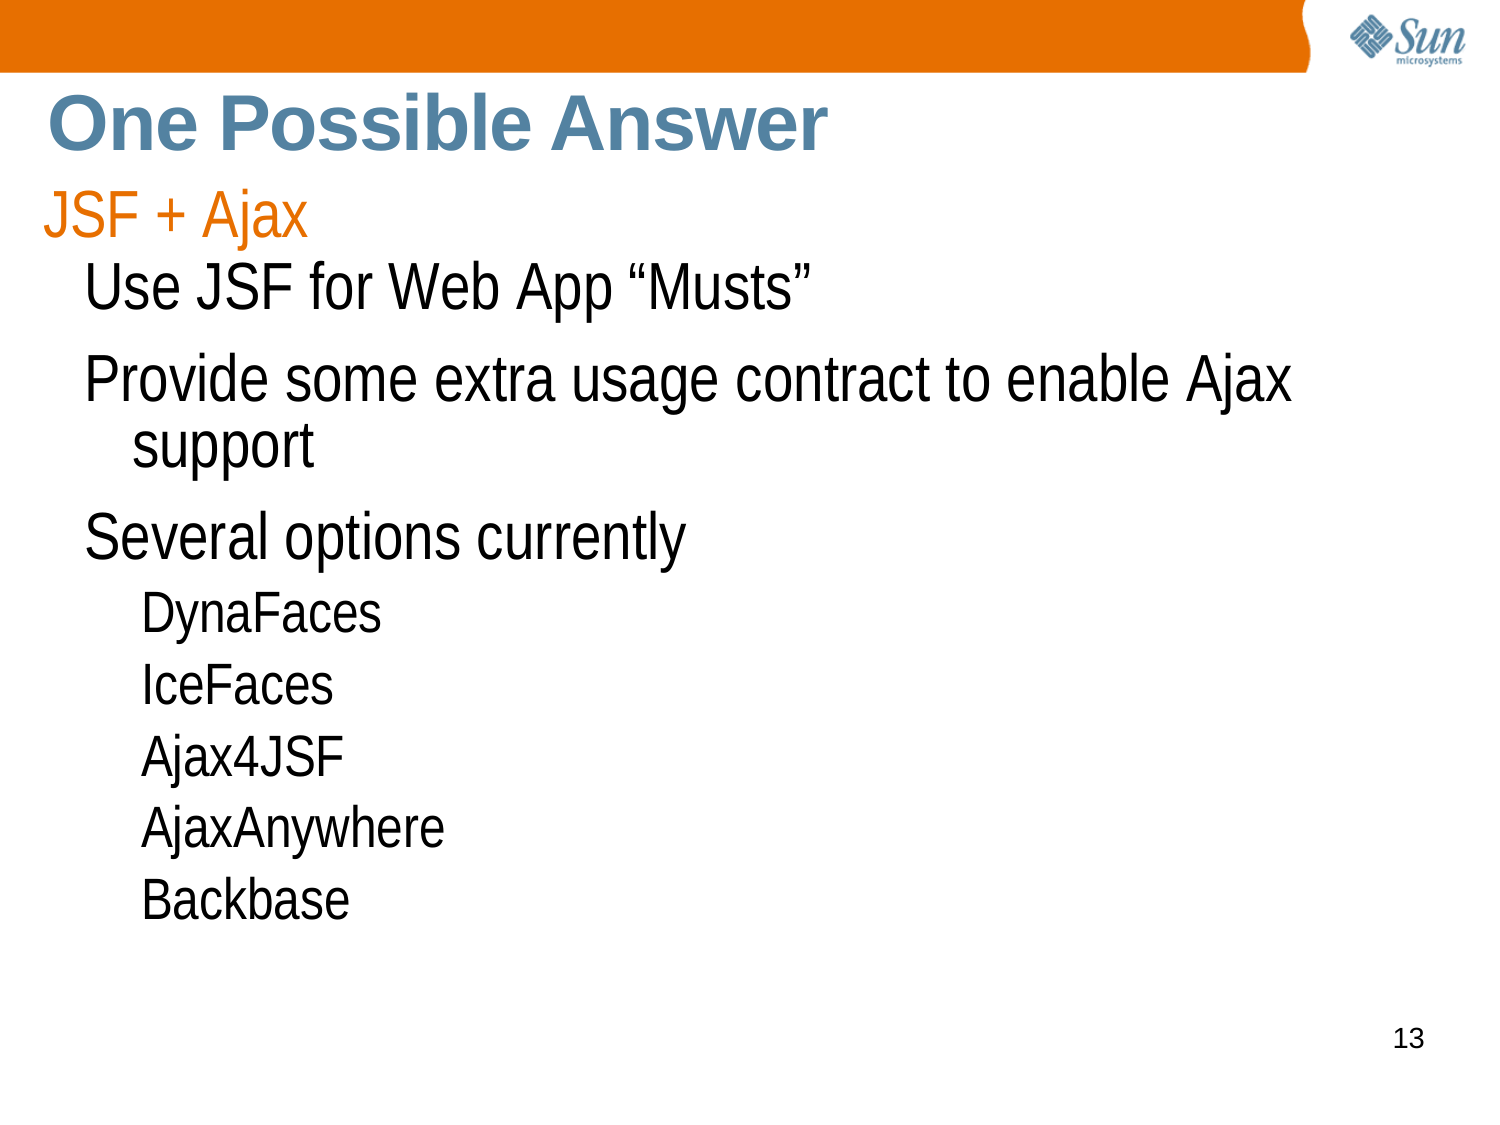

# One Possible Answer
JSF + Ajax
Use JSF for Web App “Musts”
Provide some extra usage contract to enable Ajax support
Several options currently
DynaFaces
IceFaces
Ajax4JSF
AjaxAnywhere
Backbase
13